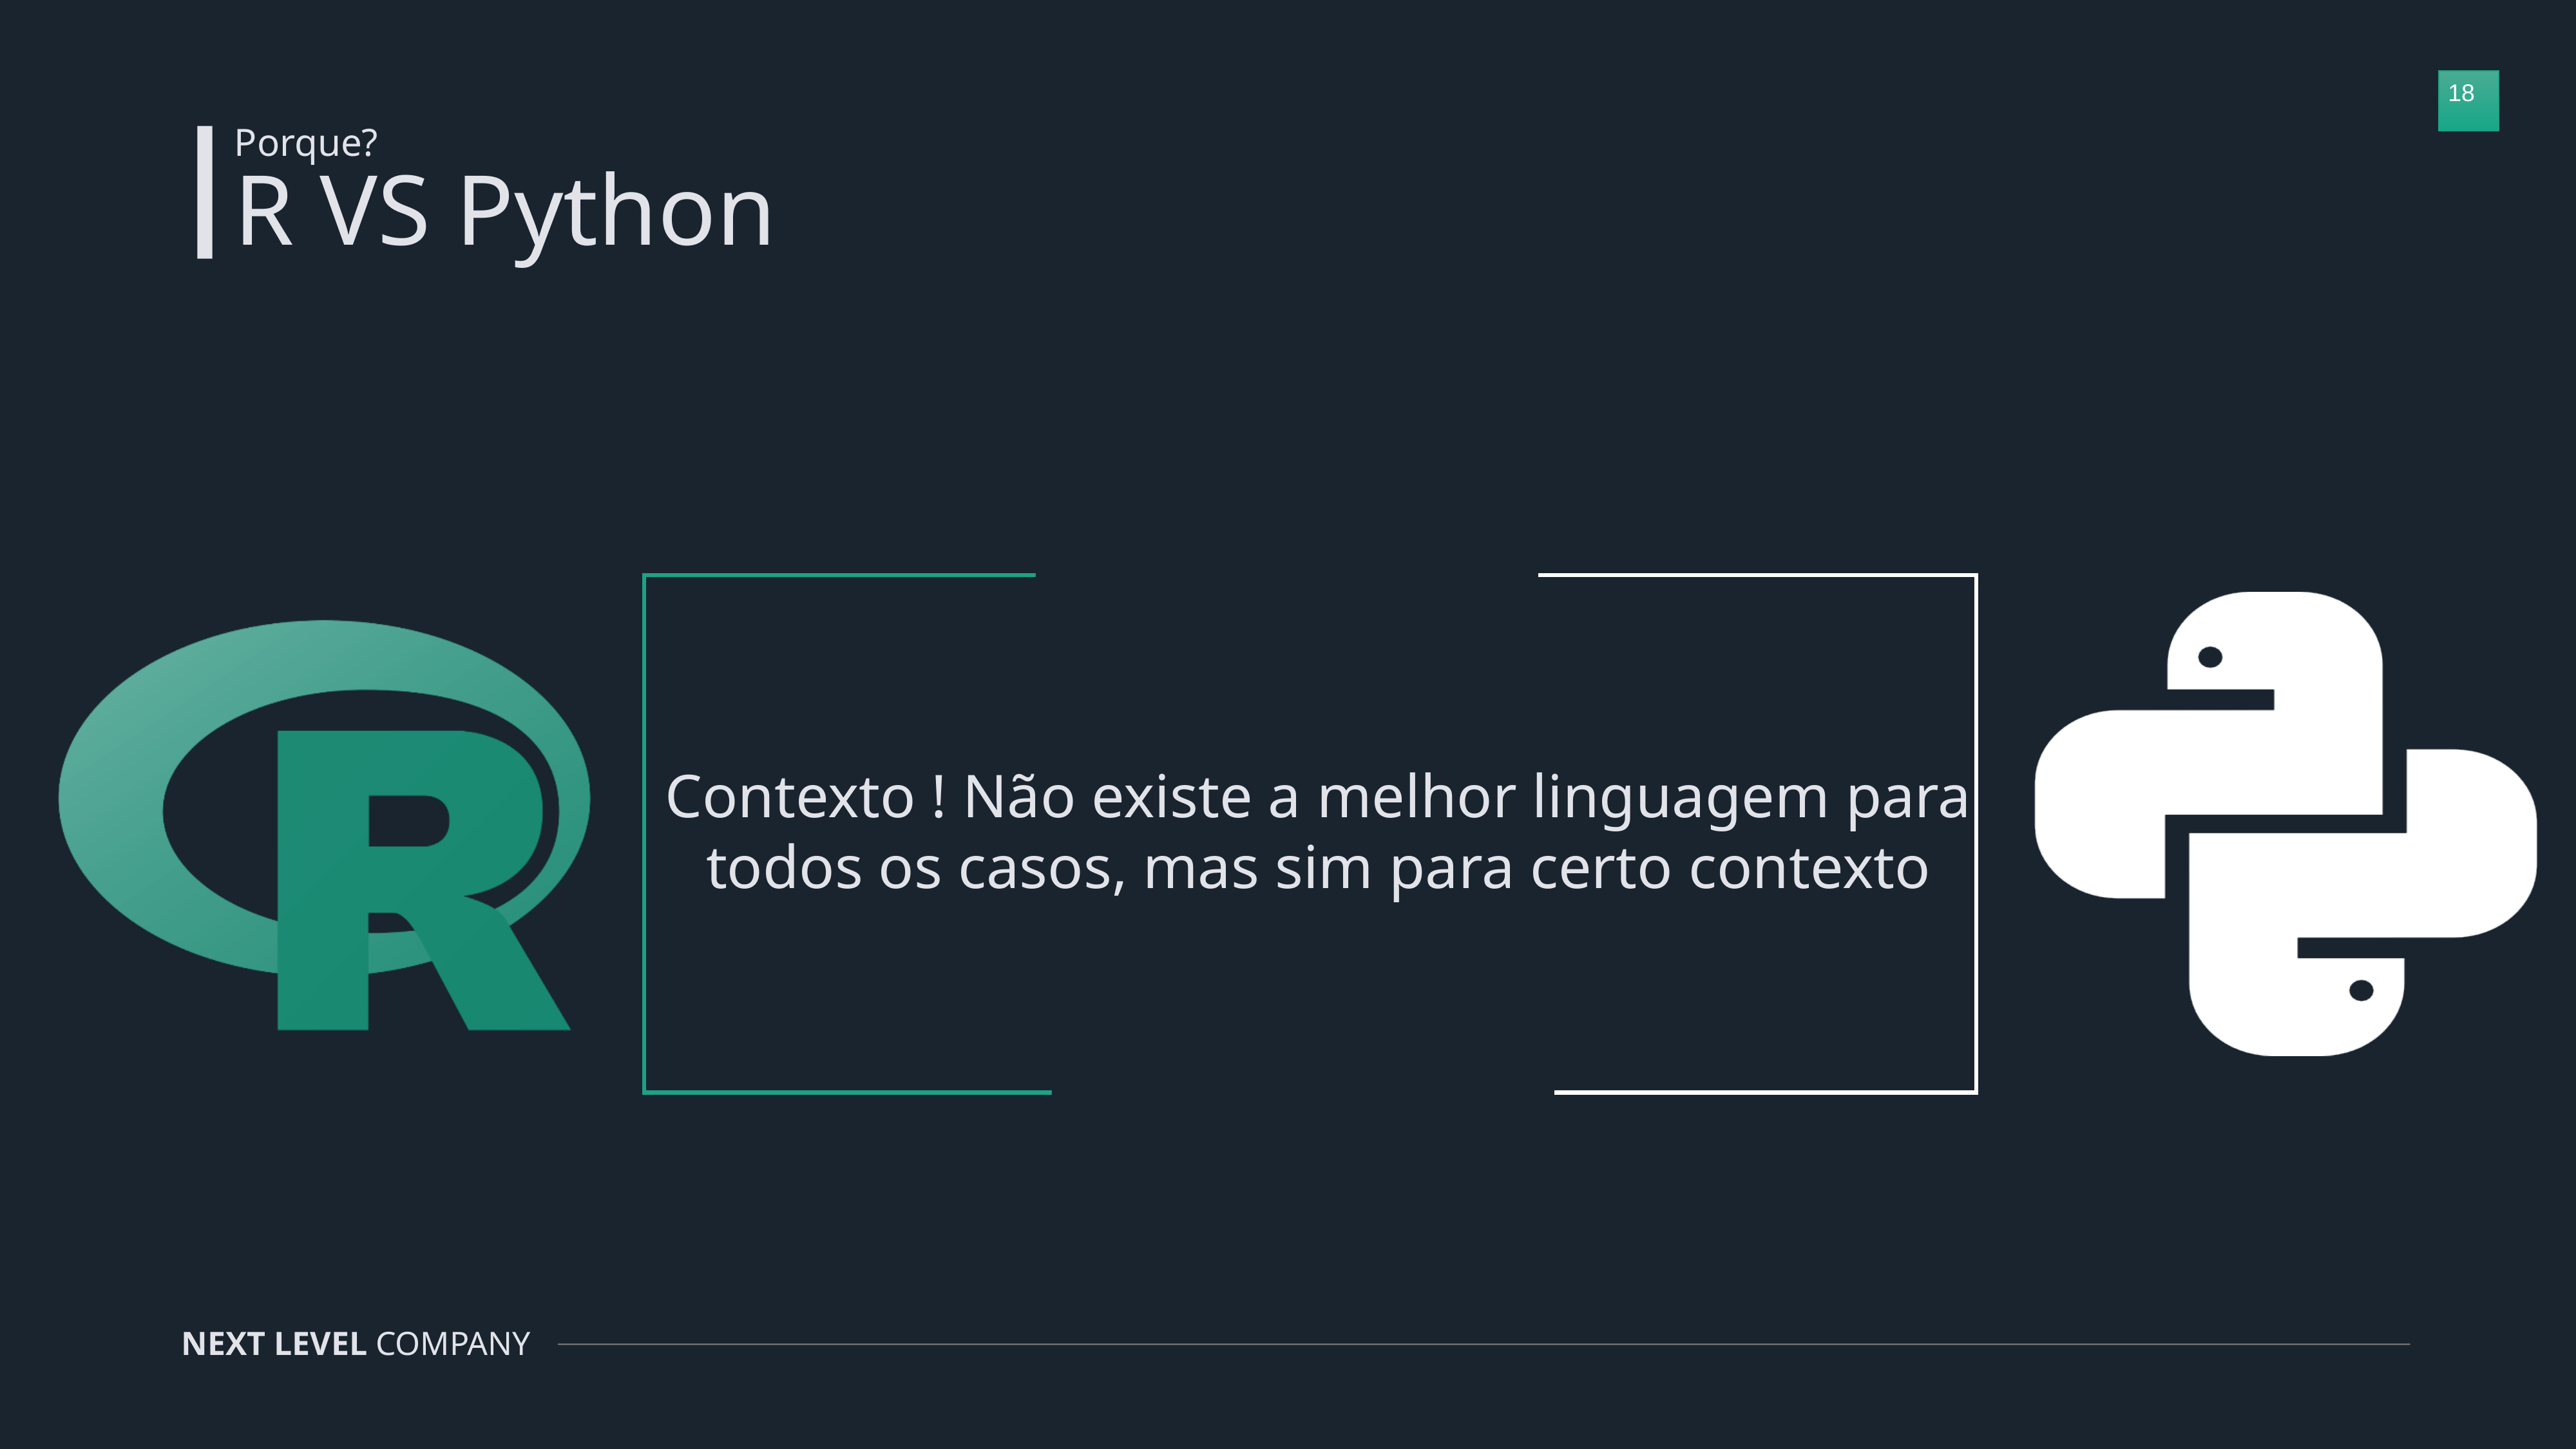

Porque?
R VS Python
Contexto ! Não existe a melhor linguagem para todos os casos, mas sim para certo contexto